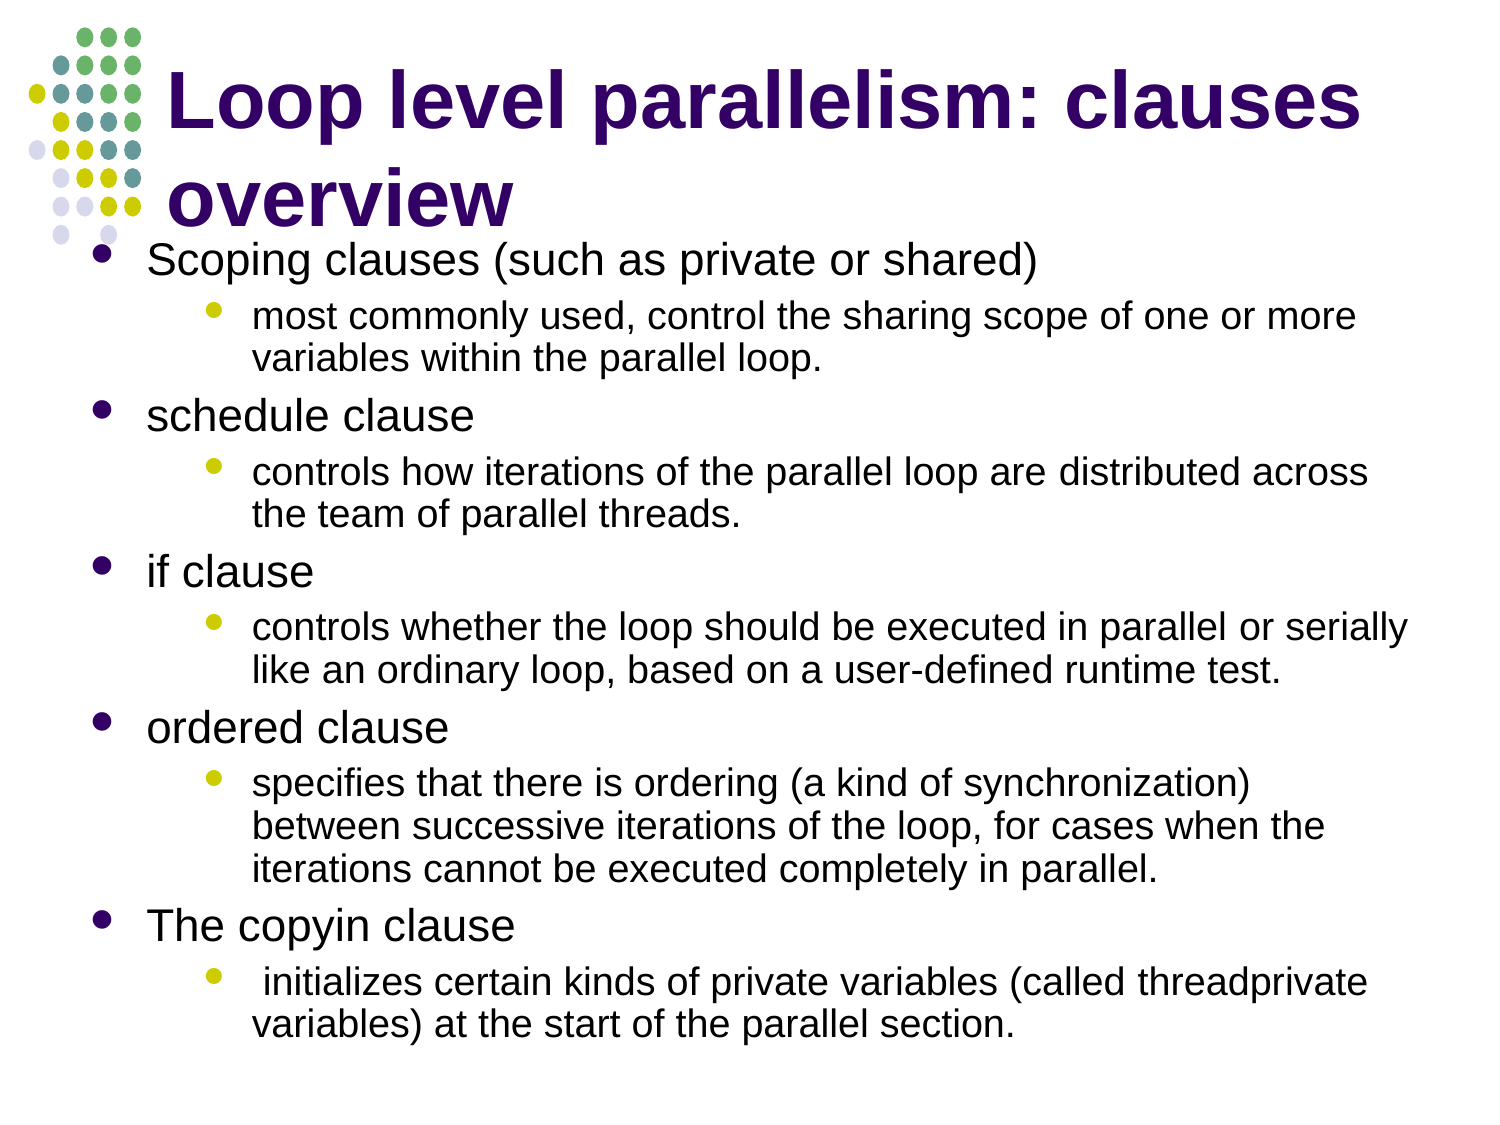

# Loop level parallelism: clauses overview
Scoping clauses (such as private or shared)
most commonly used, control the sharing scope of one or more variables within the parallel loop.
schedule clause
controls how iterations of the parallel loop are distributed across the team of parallel threads.
if clause
controls whether the loop should be executed in parallel or serially like an ordinary loop, based on a user-deﬁned runtime test.
ordered clause
speciﬁes that there is ordering (a kind of synchronization) between successive iterations of the loop, for cases when the iterations cannot be executed completely in parallel.
The copyin clause
 initializes certain kinds of private variables (called threadprivate variables) at the start of the parallel section.